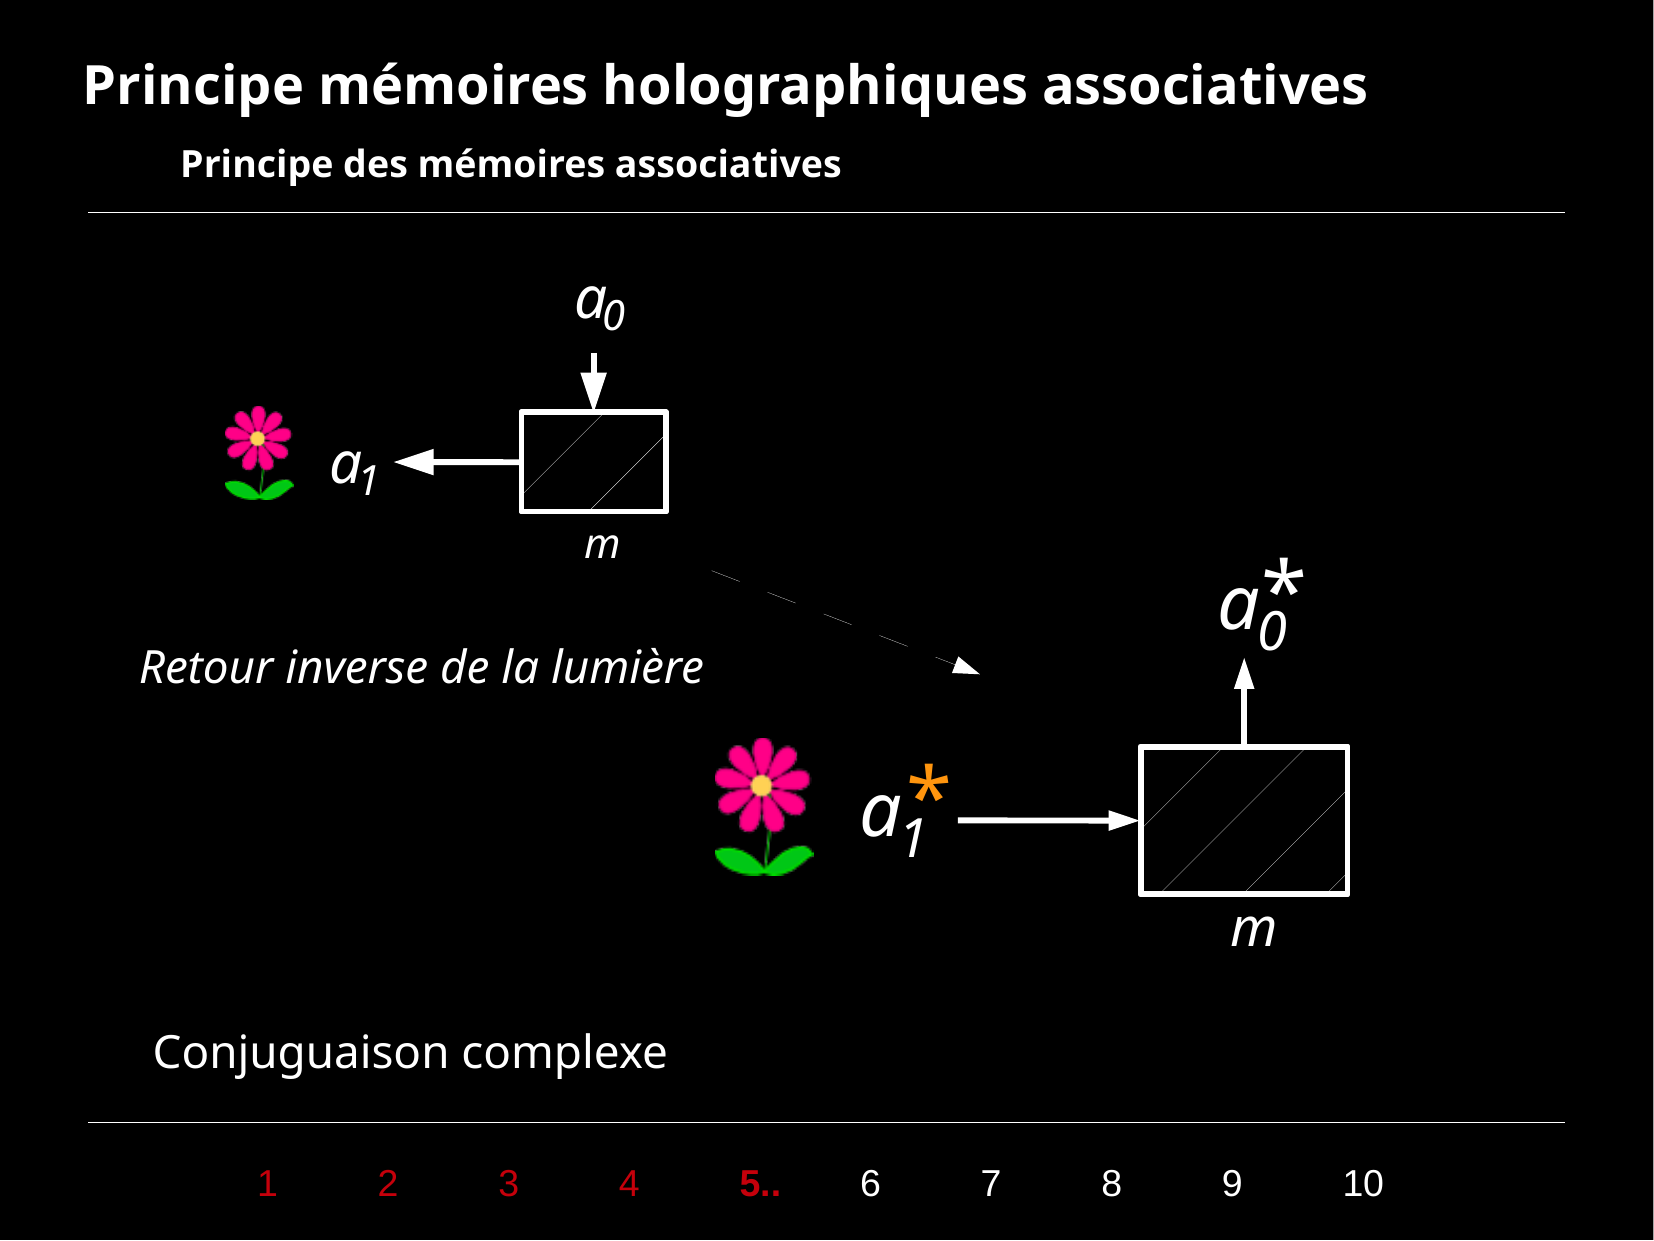

# Principe mémoires holographiques associatives
Principe des mémoires associatives
a
0
a
1
m
*
a
0
*
a
1
m
Retour inverse de la lumière
Conjuguaison complexe
1
2
3
4
5..
6
7
8
9
10